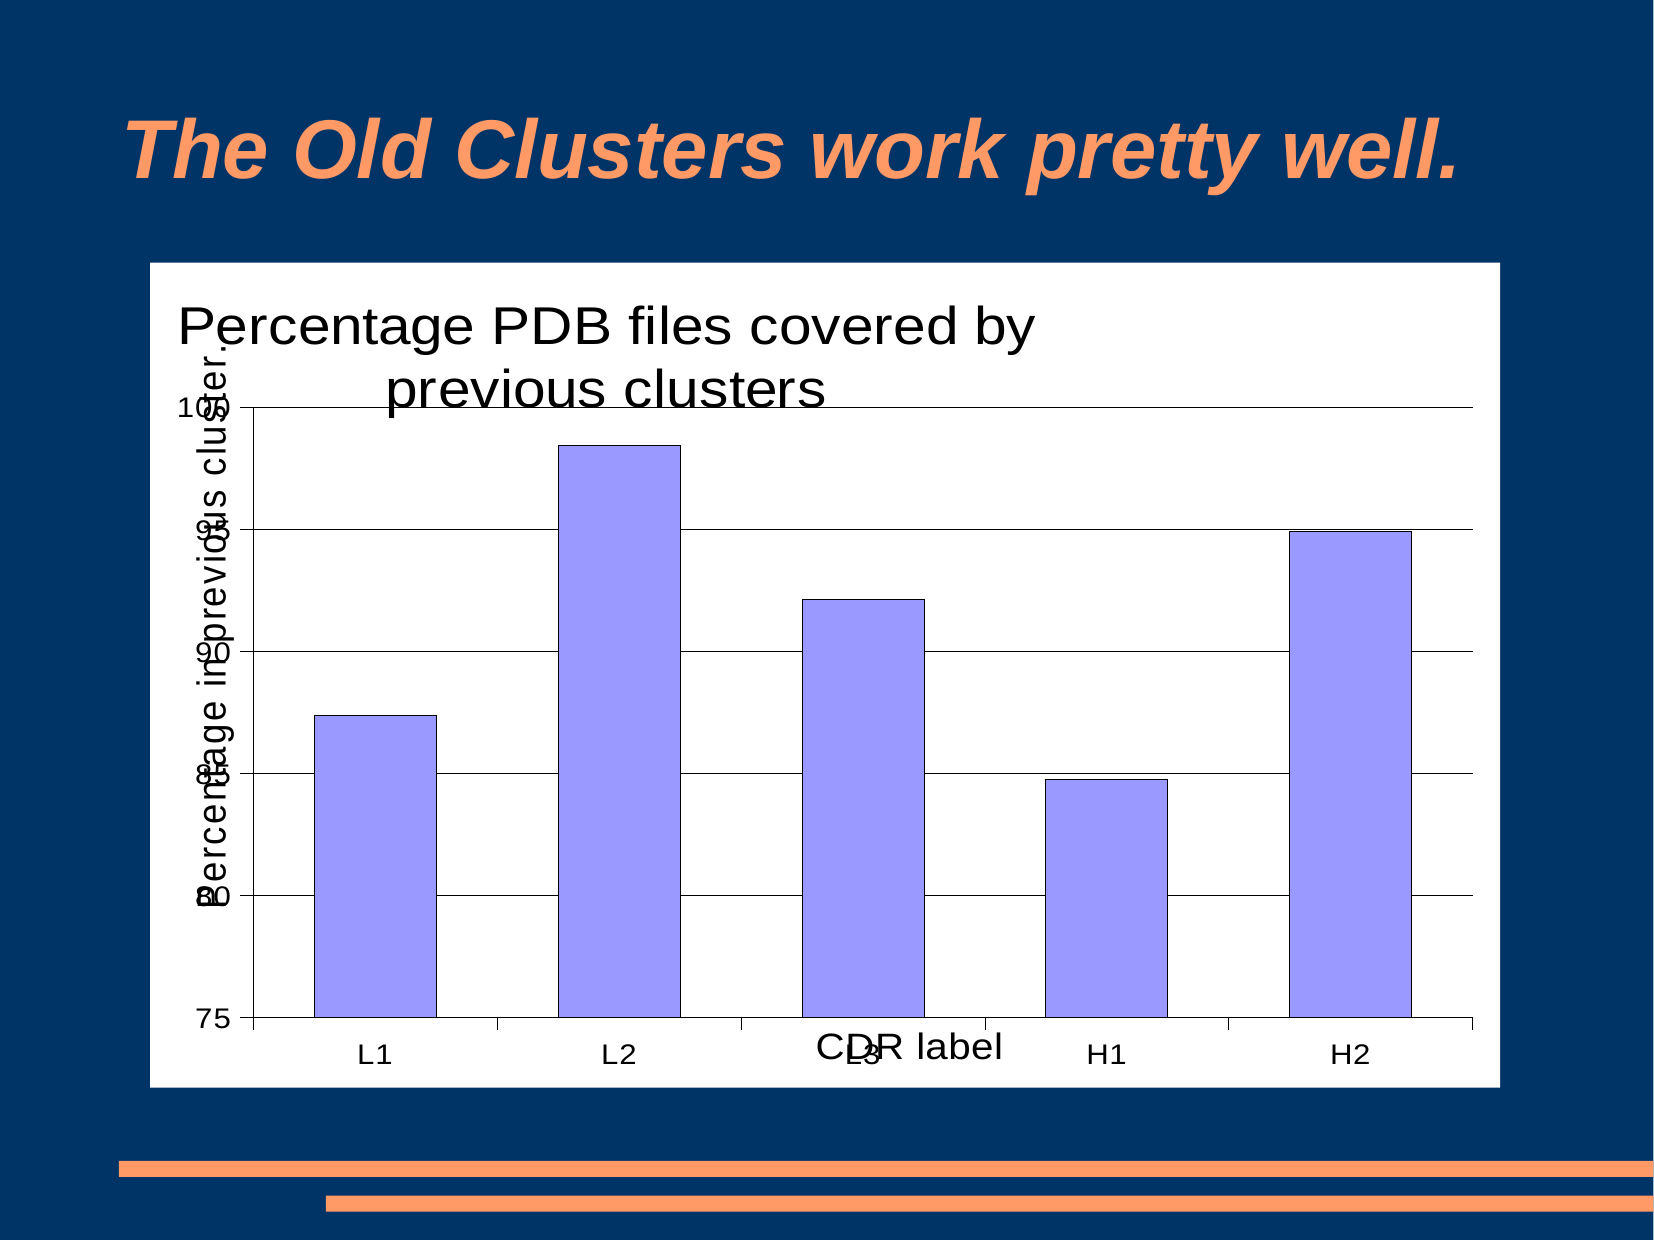

# The Old Clusters work pretty well.
### Chart: Percentage PDB files covered by previous clusters
| Category | Column B |
|---|---|
| L1 | 87.4 |
| L2 | 98.4238178634 |
| L3 | 92.131147541 |
| H1 | 84.78 |
| H2 | 94.9 |